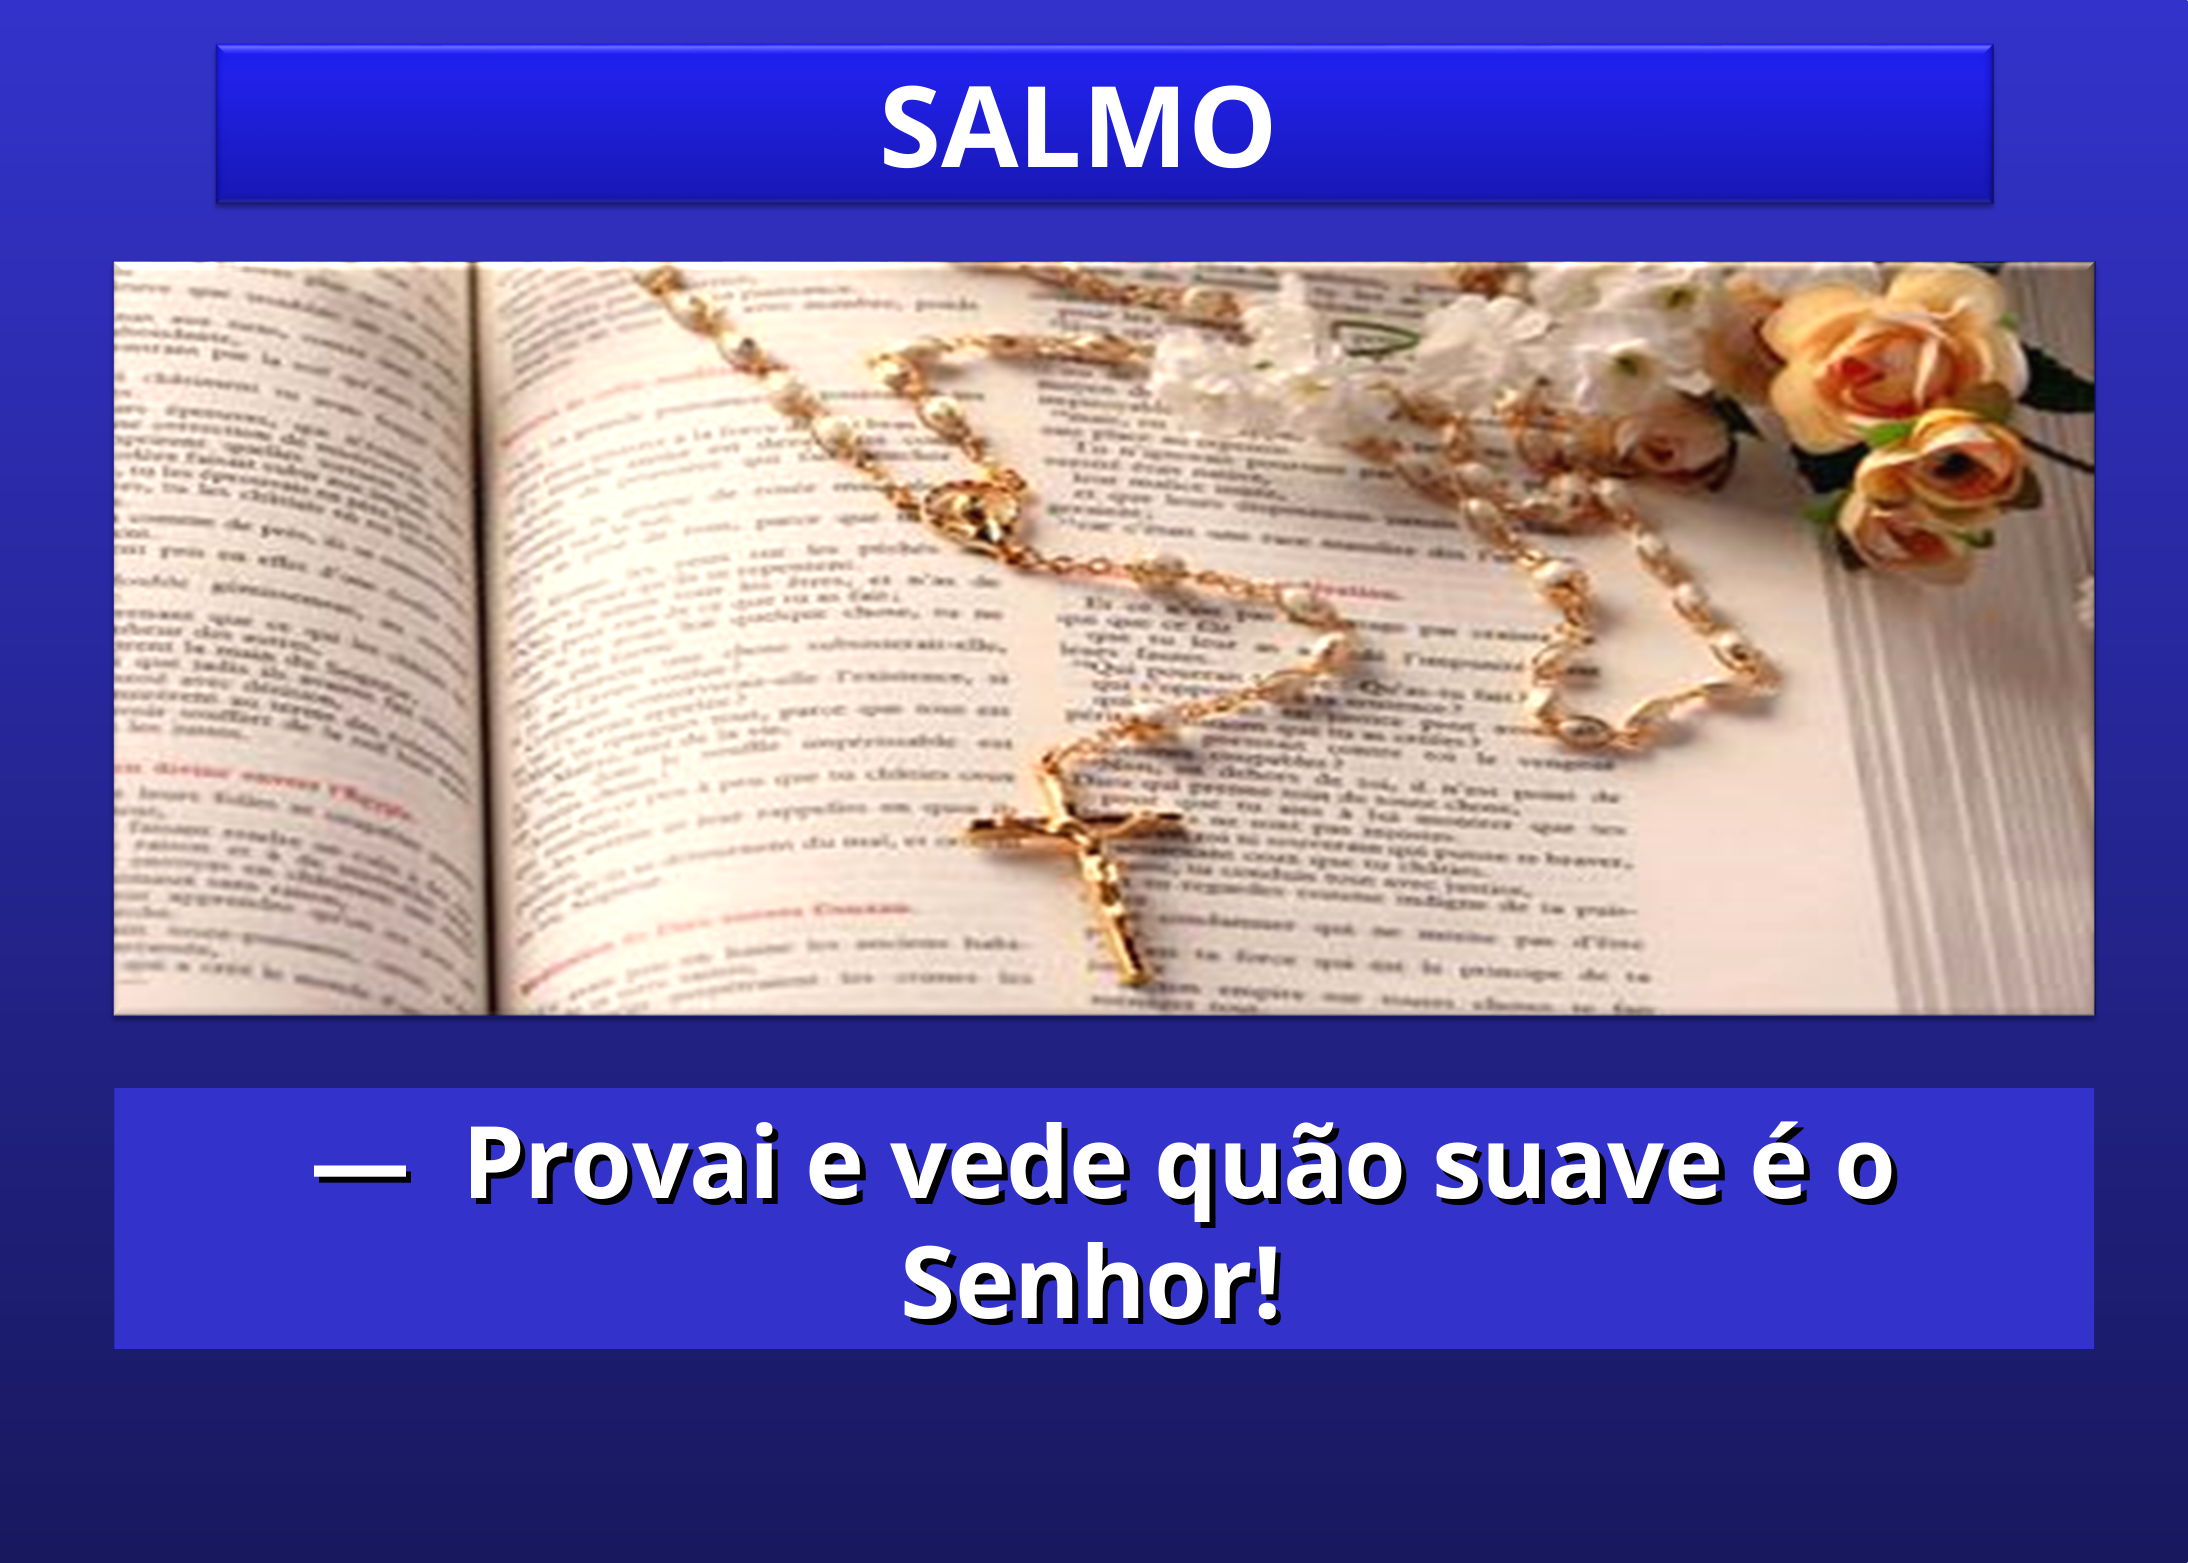

SALMO
— Provai e vede quão suave é o Senhor!